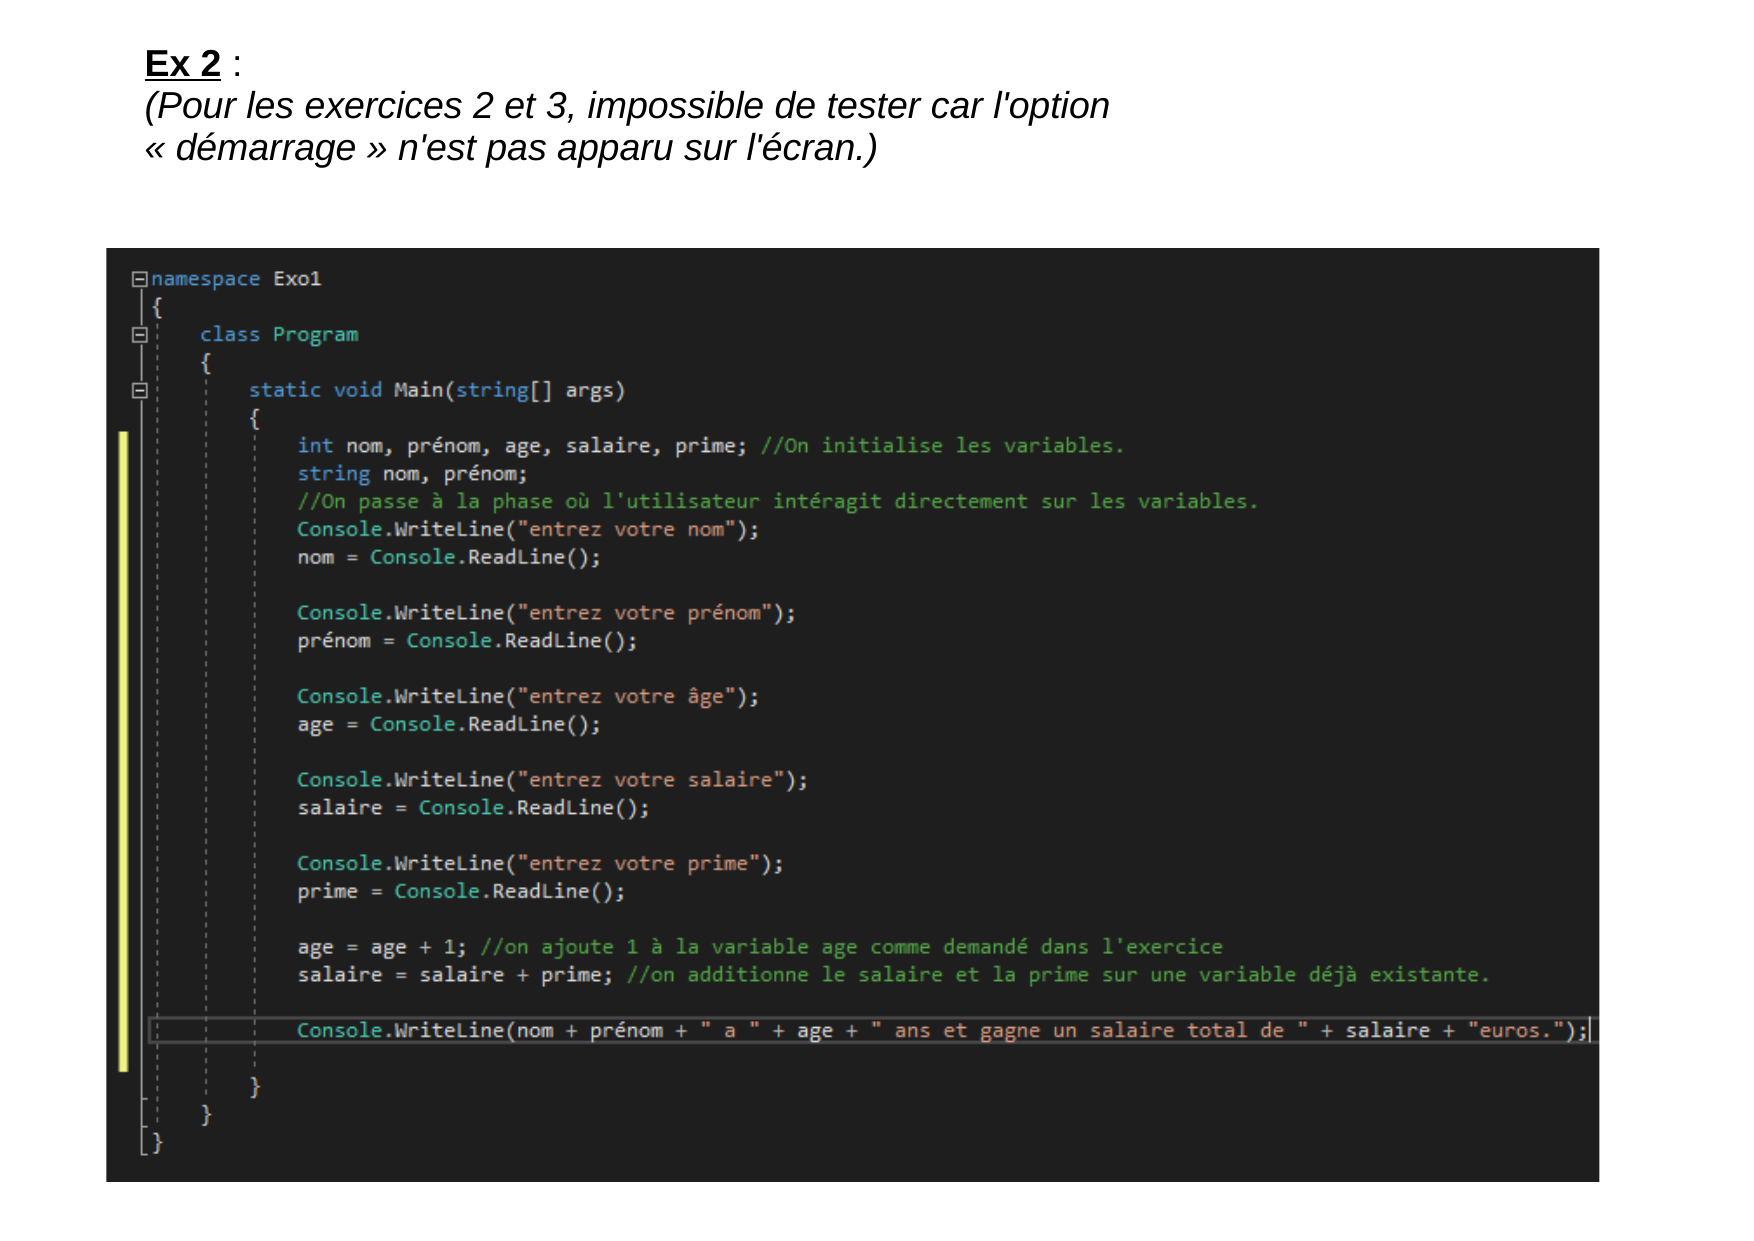

Ex 2 :
(Pour les exercices 2 et 3, impossible de tester car l'option « démarrage » n'est pas apparu sur l'écran.)